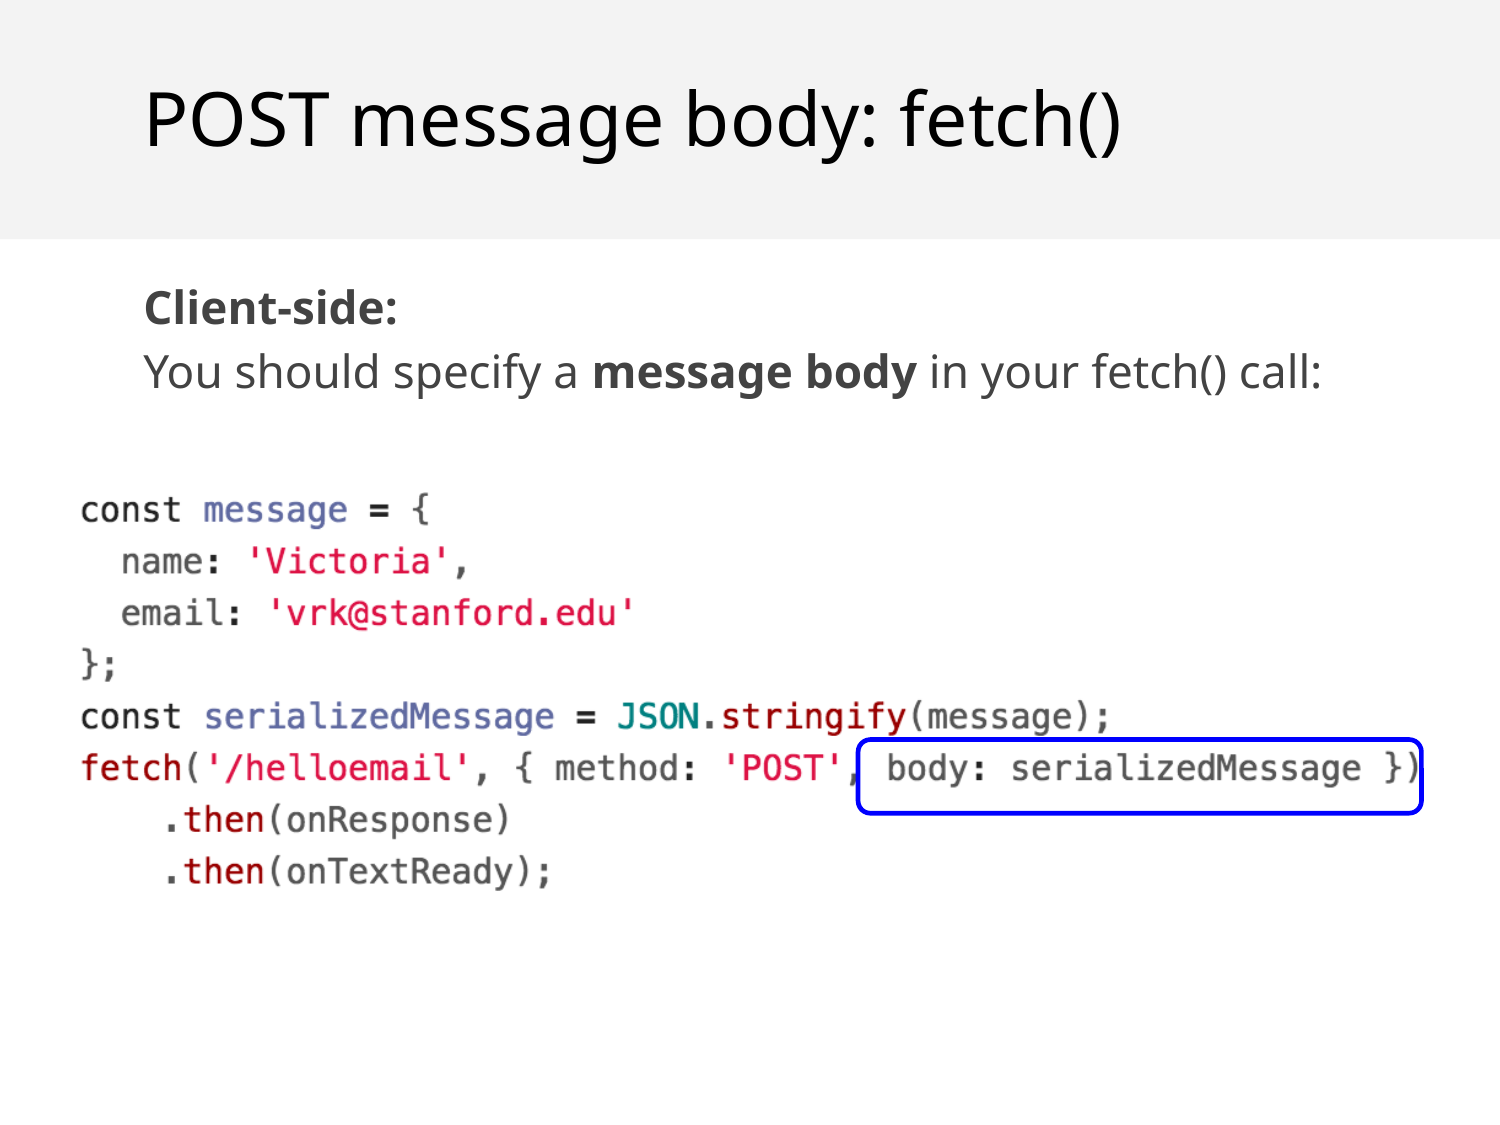

# POST message body: fetch()
Client-side:
You should specify a message body in your fetch() call: